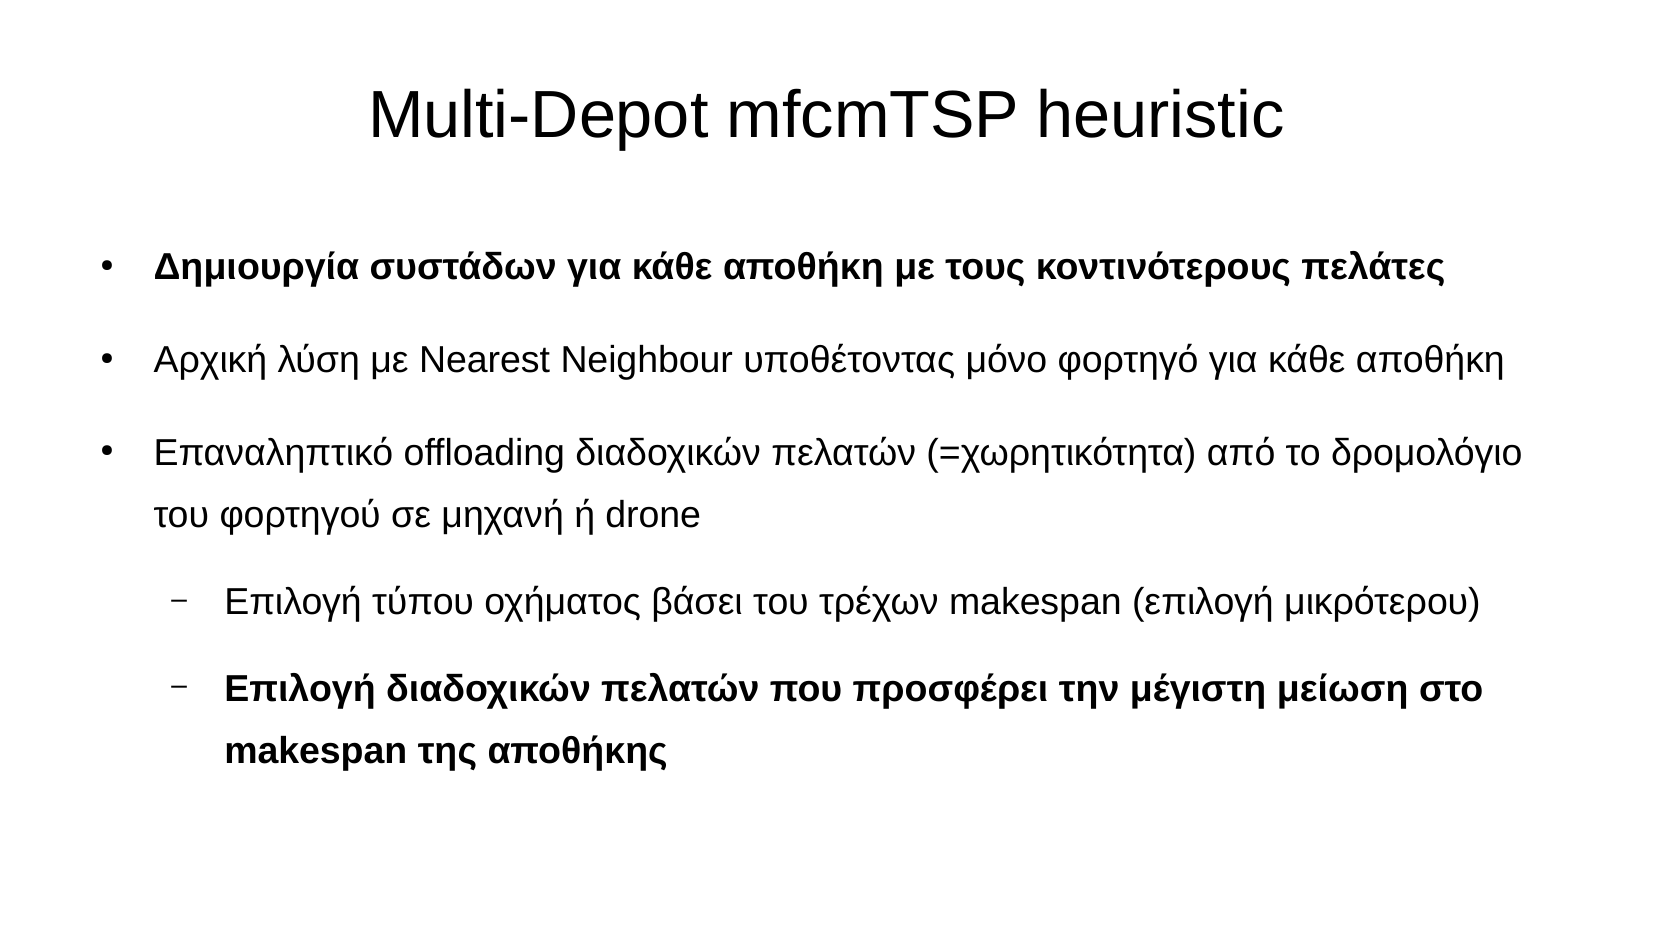

# Multi-Depot mfcmTSP heuristic
Δημιουργία συστάδων για κάθε αποθήκη με τους κοντινότερους πελάτες
Αρχική λύση με Nearest Neighbour υποθέτοντας μόνο φορτηγό για κάθε αποθήκη
Επαναληπτικό offloading διαδοχικών πελατών (=χωρητικότητα) από το δρομολόγιο του φορτηγού σε μηχανή ή drone
Επιλογή τύπου οχήματος βάσει του τρέχων makespan (επιλογή μικρότερου)
Επιλογή διαδοχικών πελατών που προσφέρει την μέγιστη μείωση στο makespan της αποθήκης